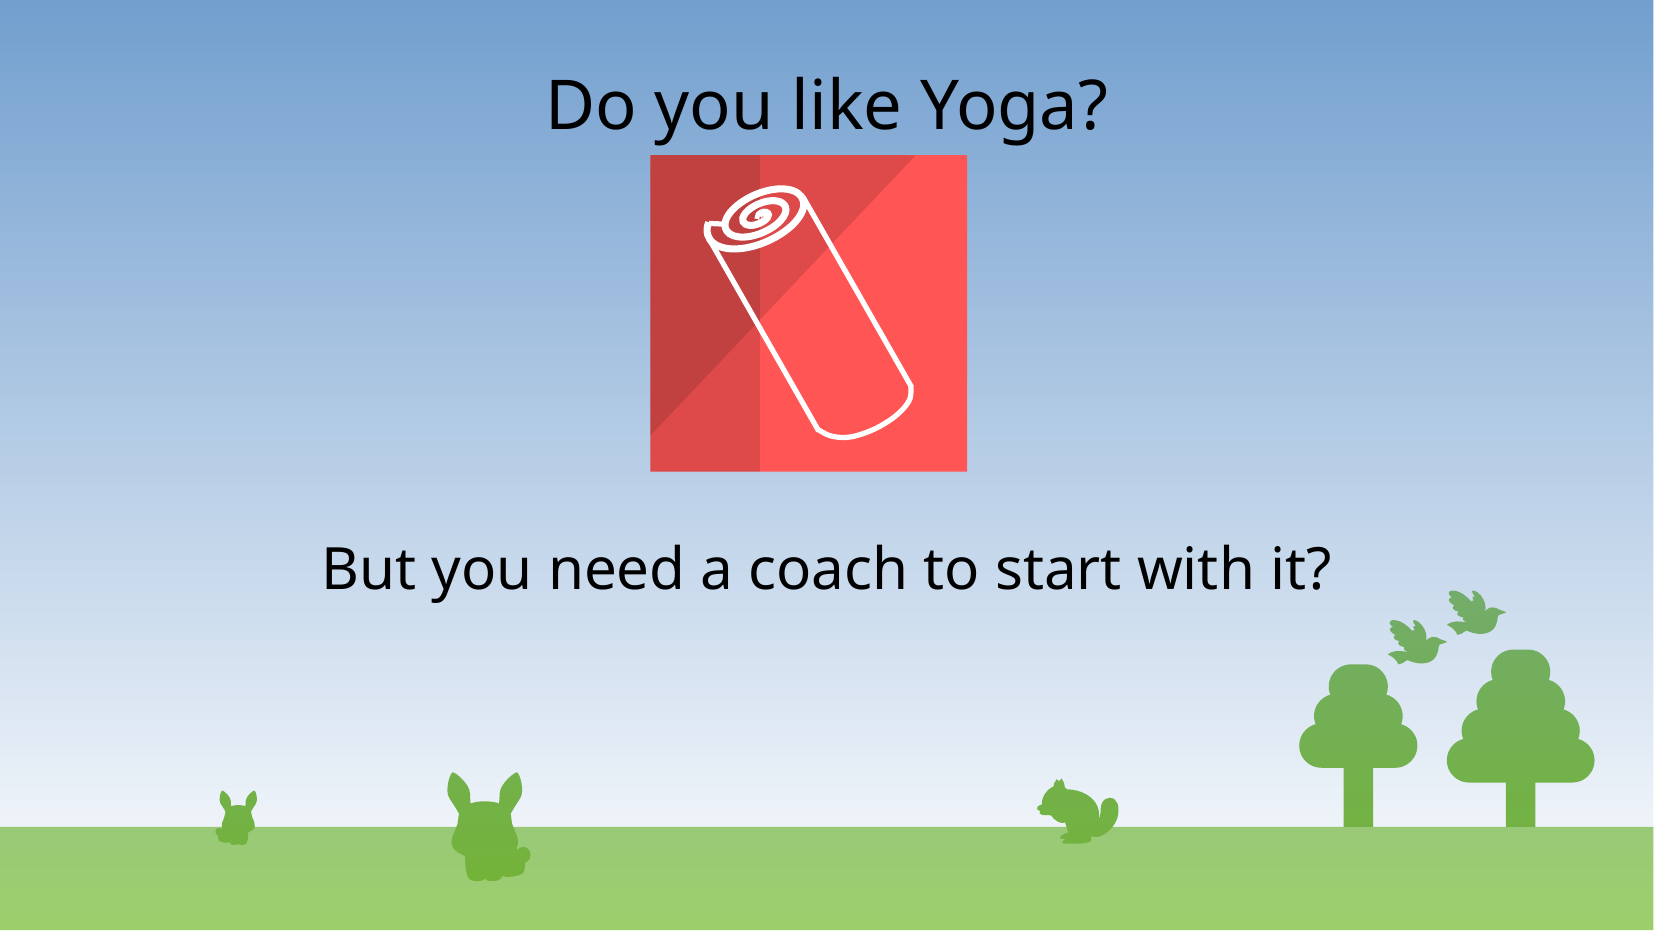

# Do you like Yoga?
But you need a coach to start with it?